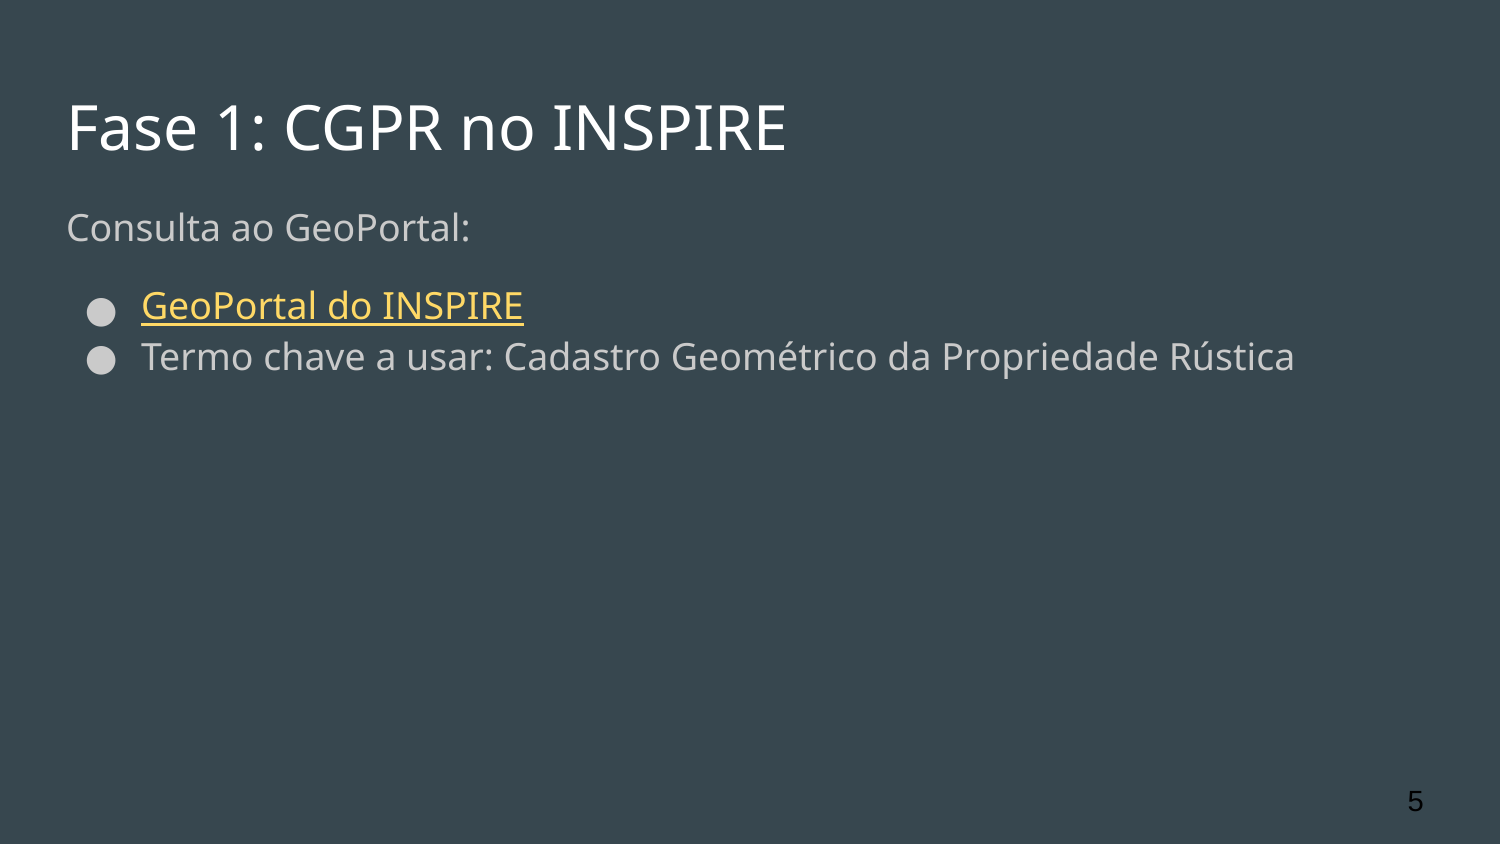

# Fase 1: CGPR no INSPIRE
Consulta ao GeoPortal:
GeoPortal do INSPIRE
Termo chave a usar: Cadastro Geométrico da Propriedade Rústica